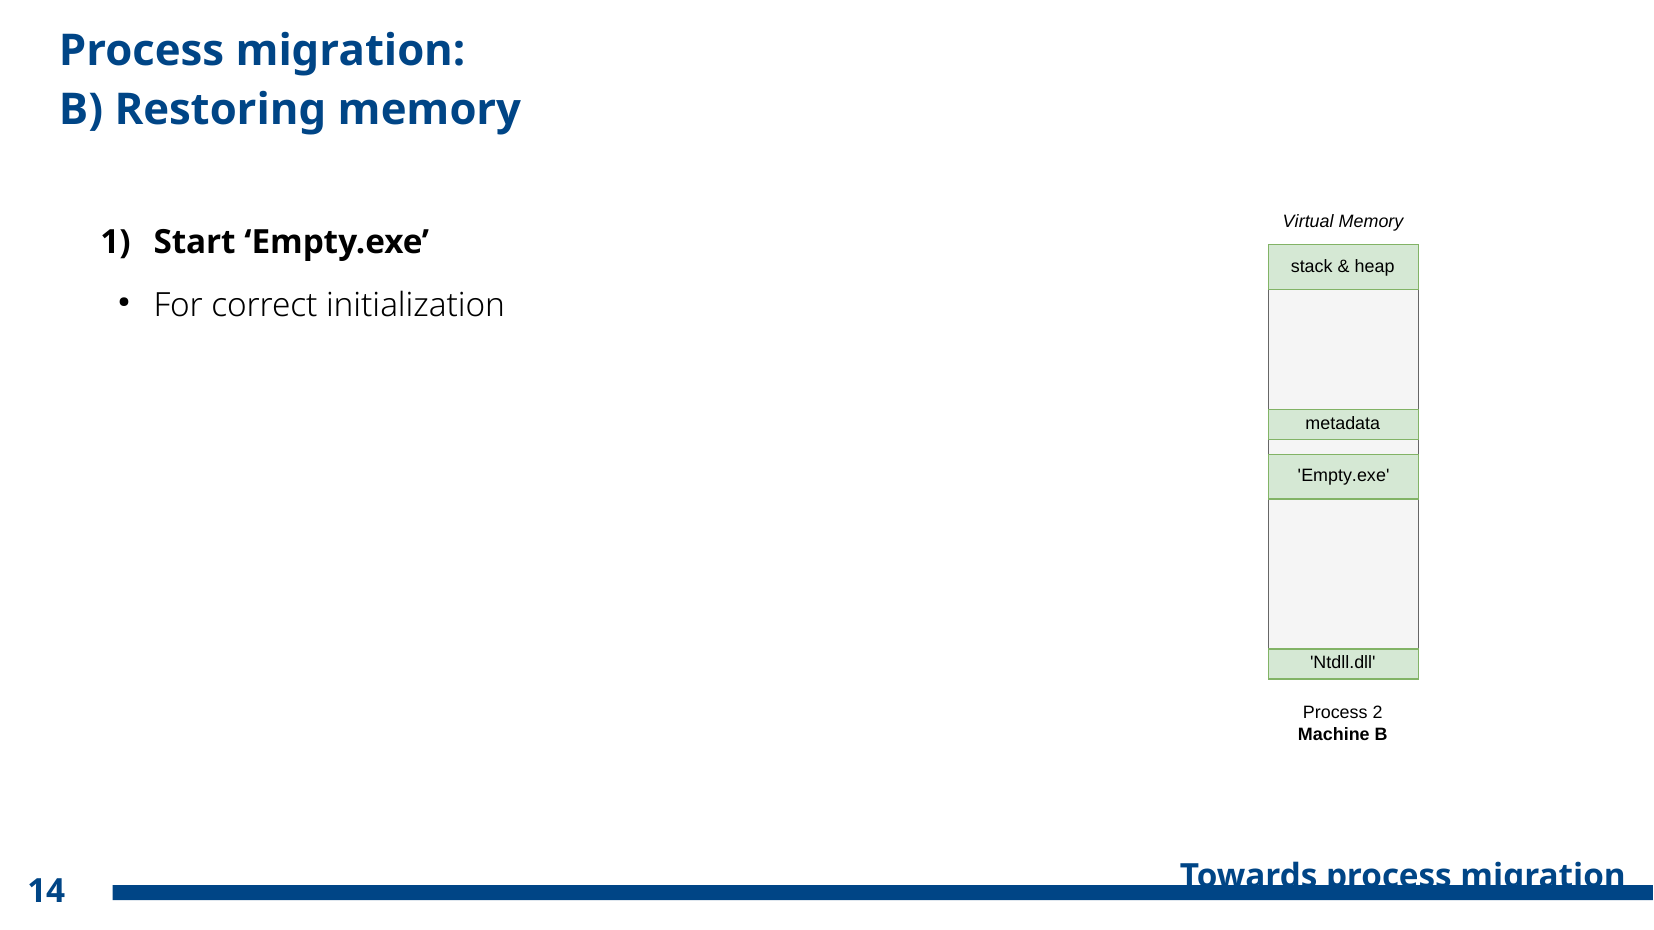

# Process migration:
B) Restoring memory
Start ‘Empty.exe’
For correct initialization